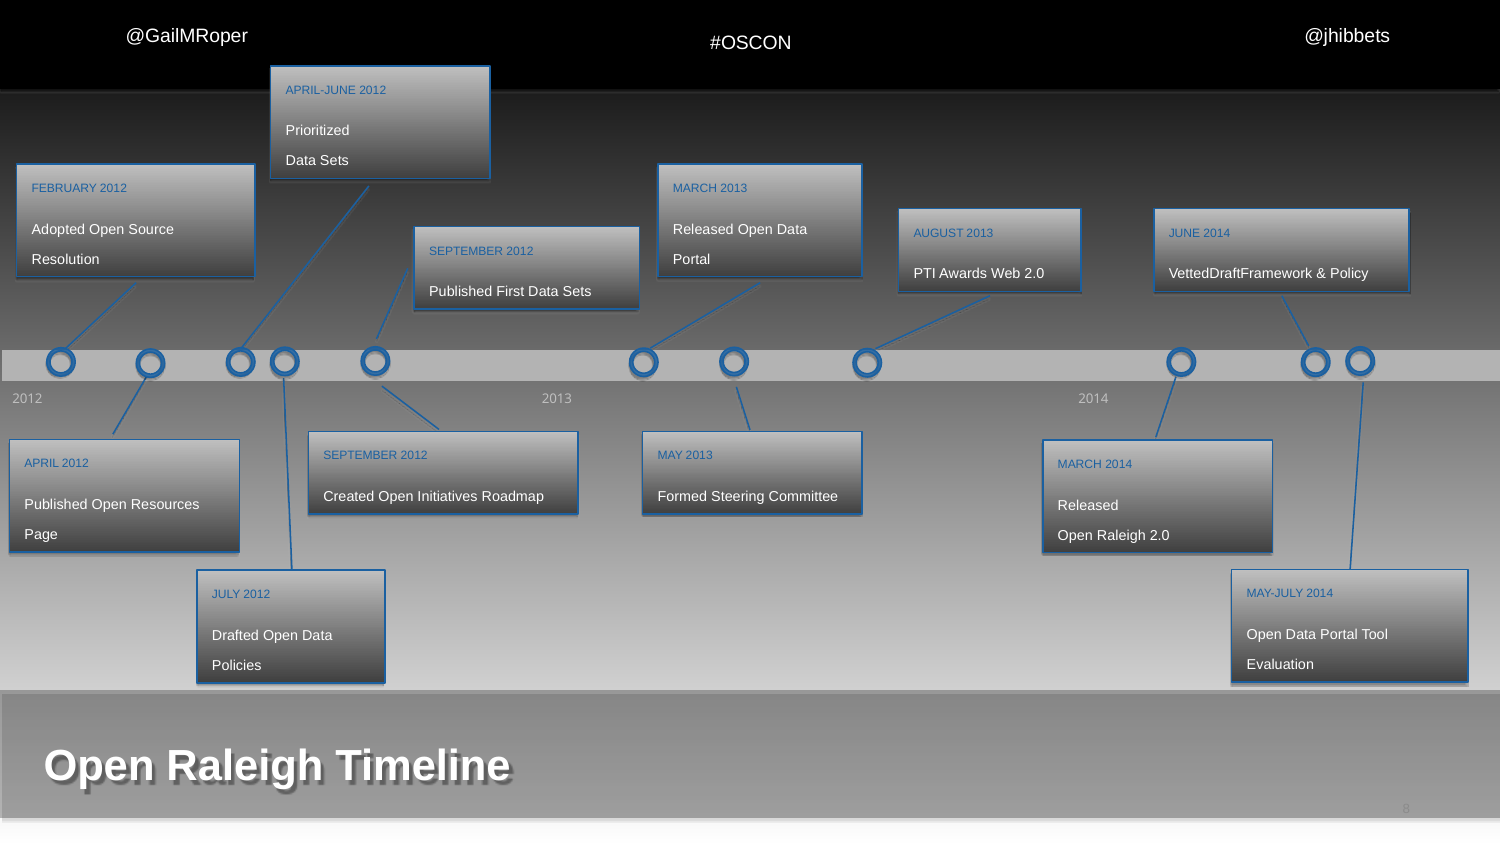

APRIL-JUNE 2012
Prioritized
Data Sets
FEBRUARY 2012
Adopted Open Source Resolution
MARCH 2013
Released Open Data Portal
AUGUST 2013
PTI Awards Web 2.0
JUNE 2014
VettedDraftFramework & Policy
SEPTEMBER 2012
Published First Data Sets
2012
2013
2014
SEPTEMBER 2012
Created Open Initiatives Roadmap
MAY 2013
Formed Steering Committee
APRIL 2012
Published Open Resources Page
MARCH 2014
Released
Open Raleigh 2.0
MAY-JULY 2014
Open Data Portal Tool Evaluation
JULY 2012
Drafted Open Data Policies
Open Raleigh Timeline